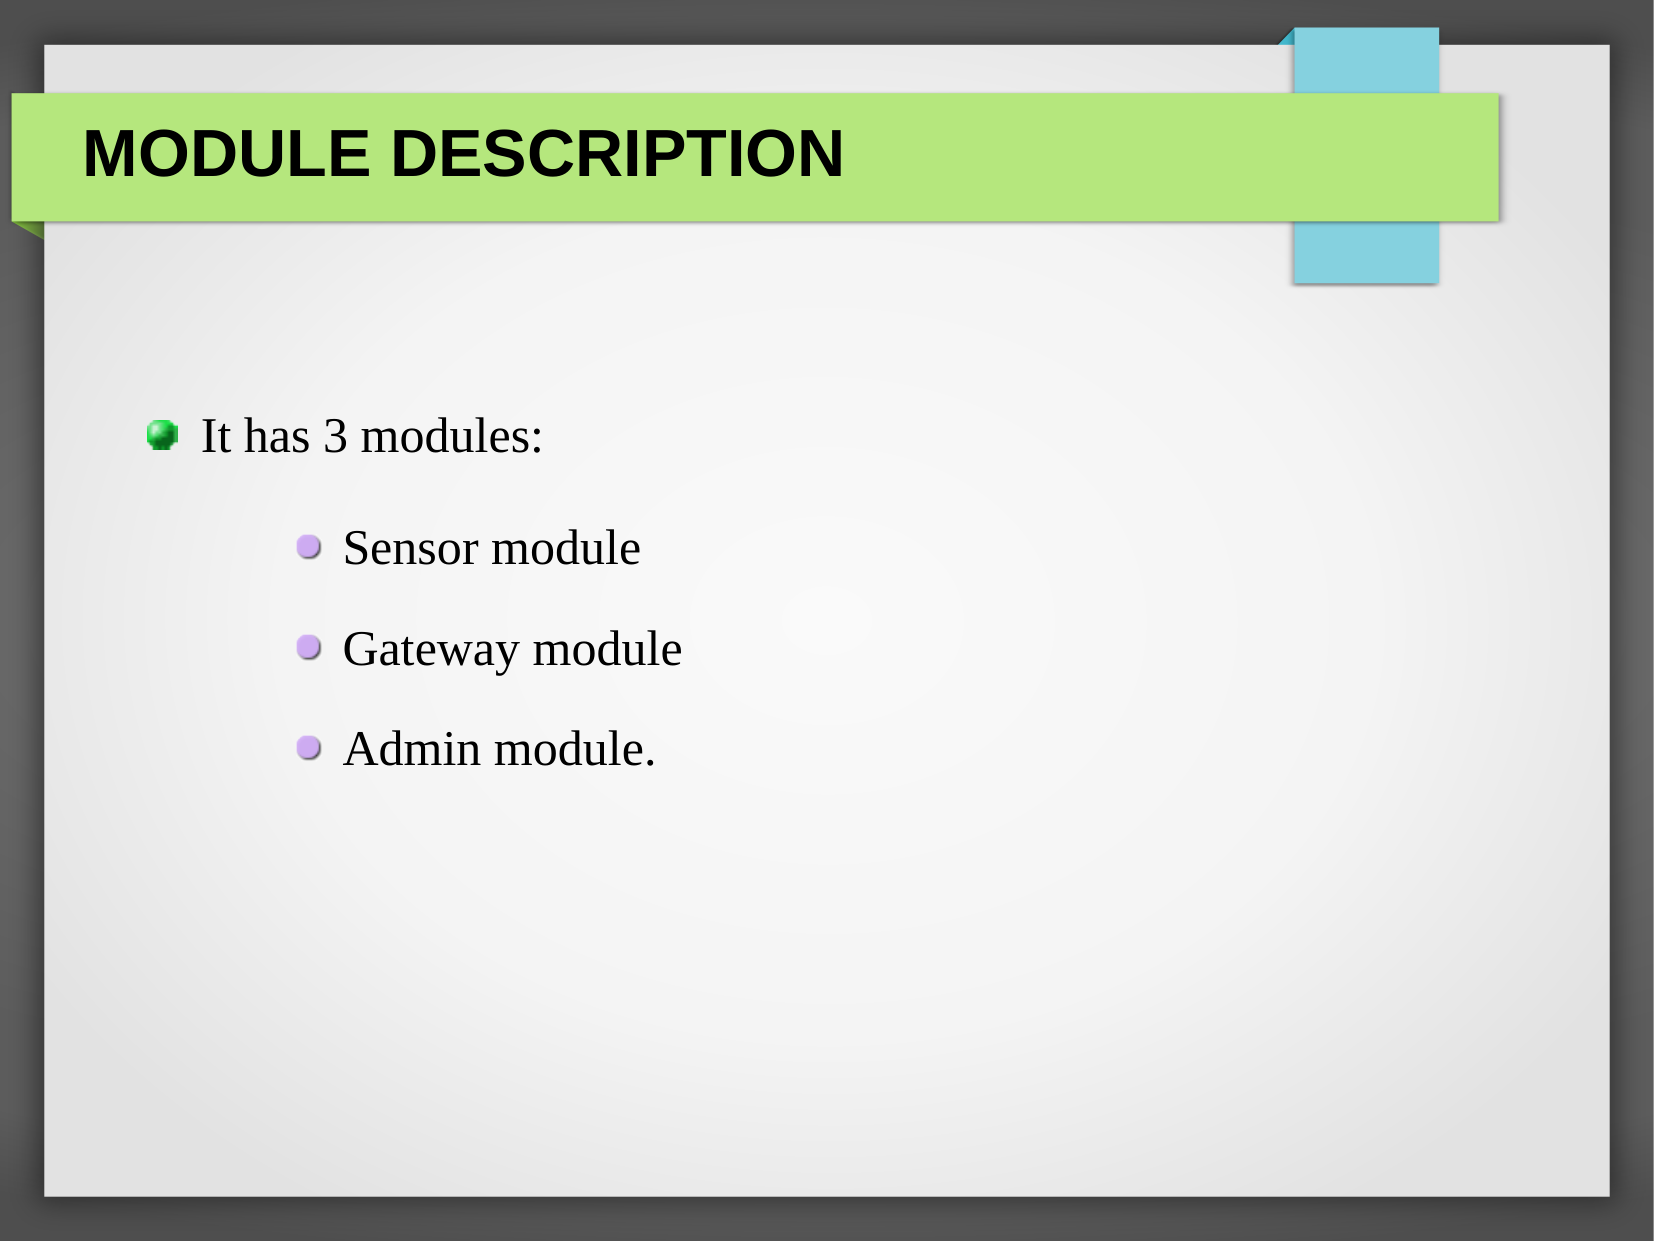

# MODULE DESCRIPTION
It has 3 modules:
Sensor module
Gateway module
Admin module.